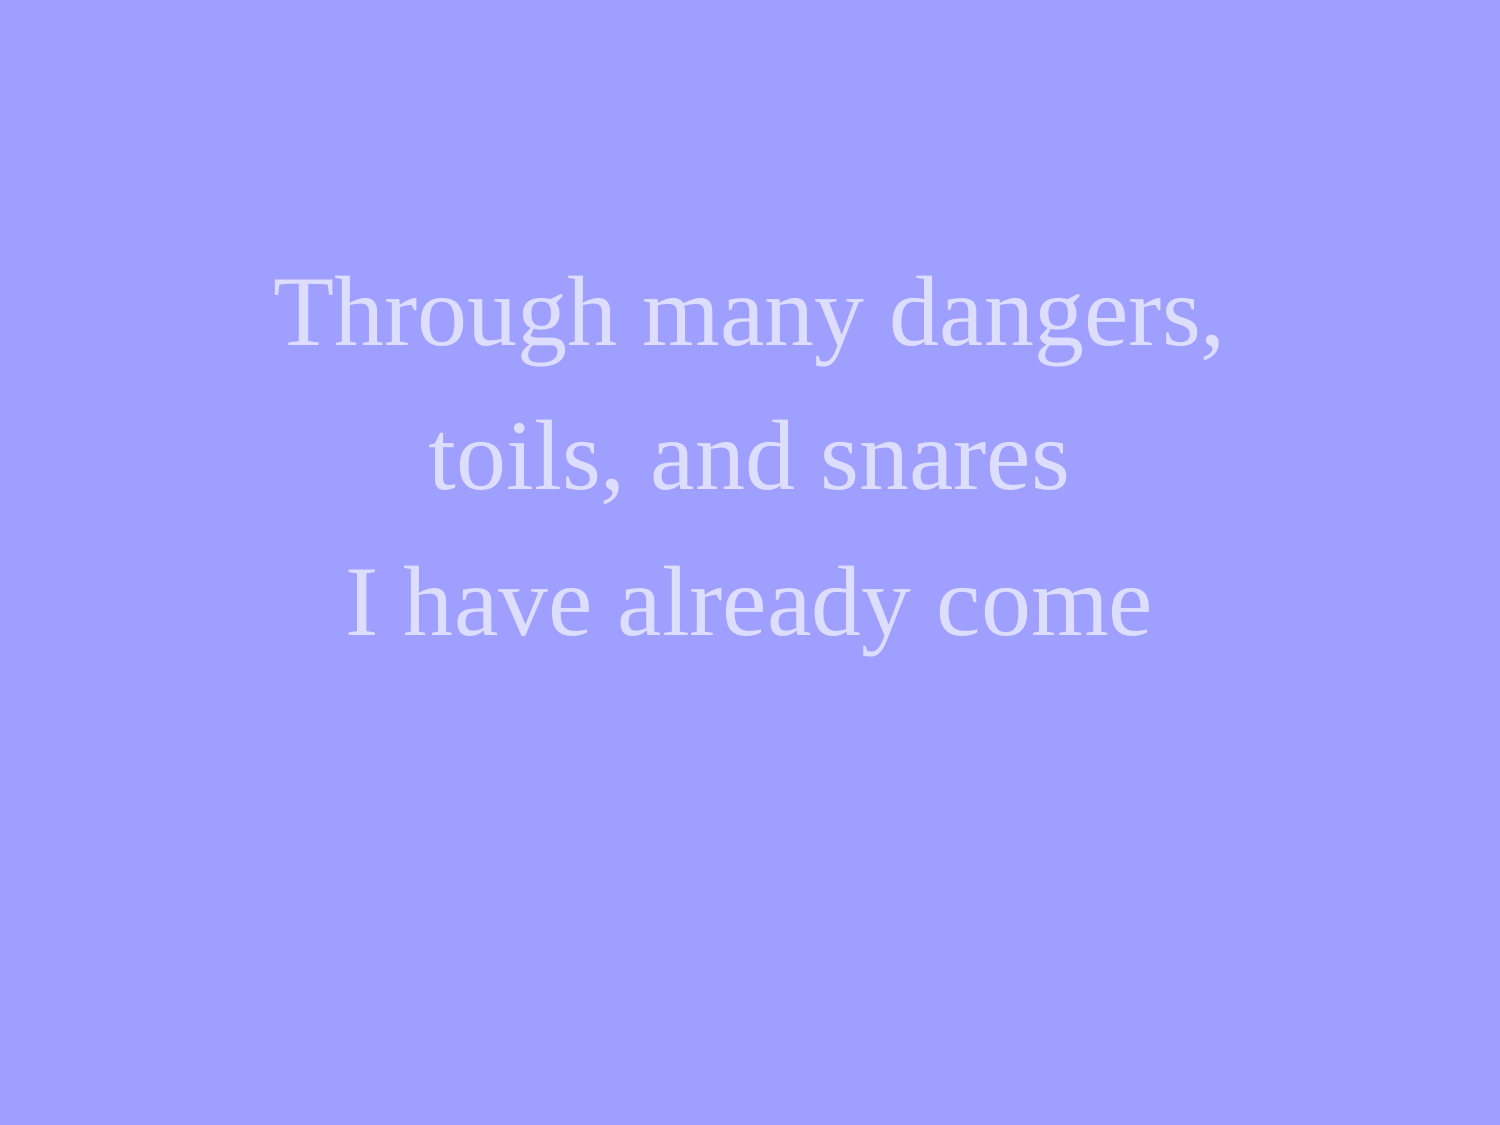

# Through many dangers,
toils, and snares
I have already come